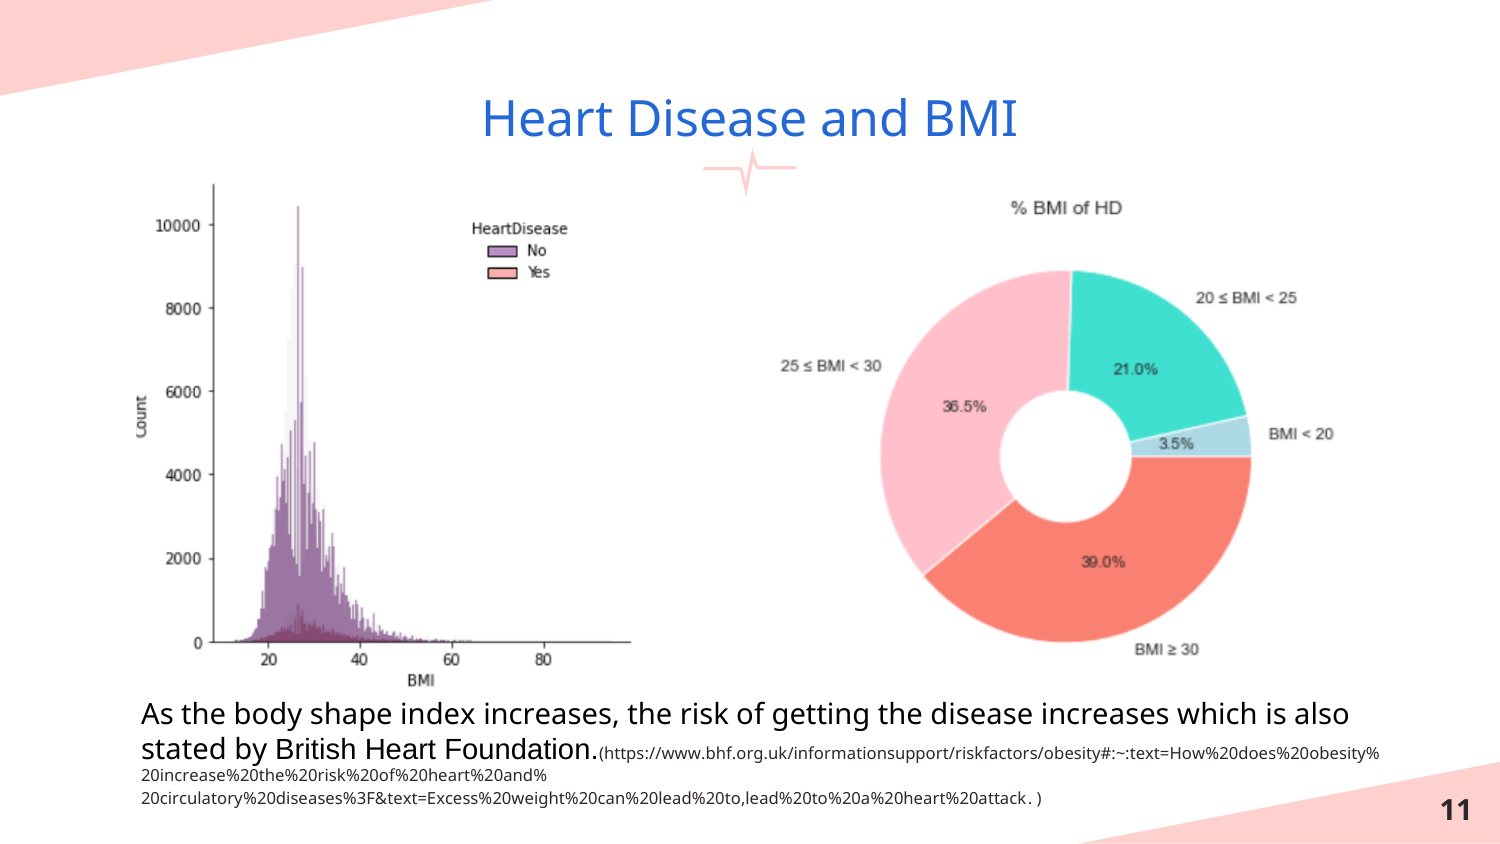

# Heart Disease and BMI
As the body shape index increases, the risk of getting the disease increases which is also stated by British Heart Foundation.(https://www.bhf.org.uk/informationsupport/riskfactors/obesity#:~:text=How%20does%20obesity%20increase%20the%20risk%20of%20heart%20and%
20circulatory%20diseases%3F&text=Excess%20weight%20can%20lead%20to,lead%20to%20a%20heart%20attack. )
11